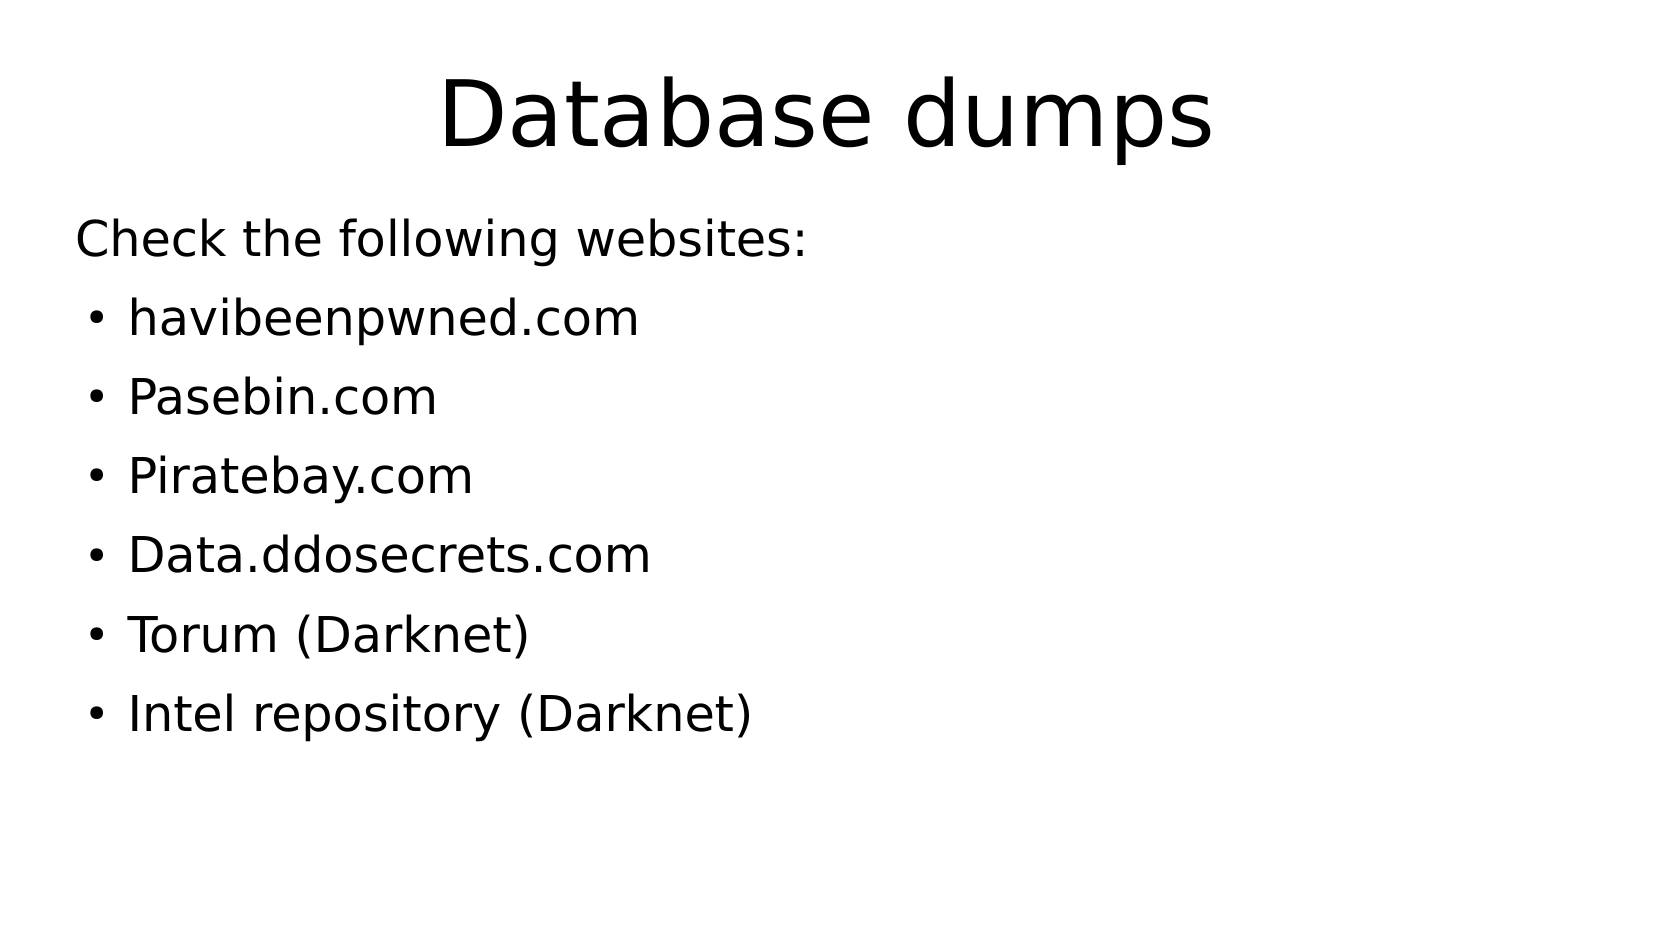

# Database dumps
Check the following websites:
havibeenpwned.com
Pasebin.com
Piratebay.com
Data.ddosecrets.com
Torum (Darknet)
Intel repository (Darknet)